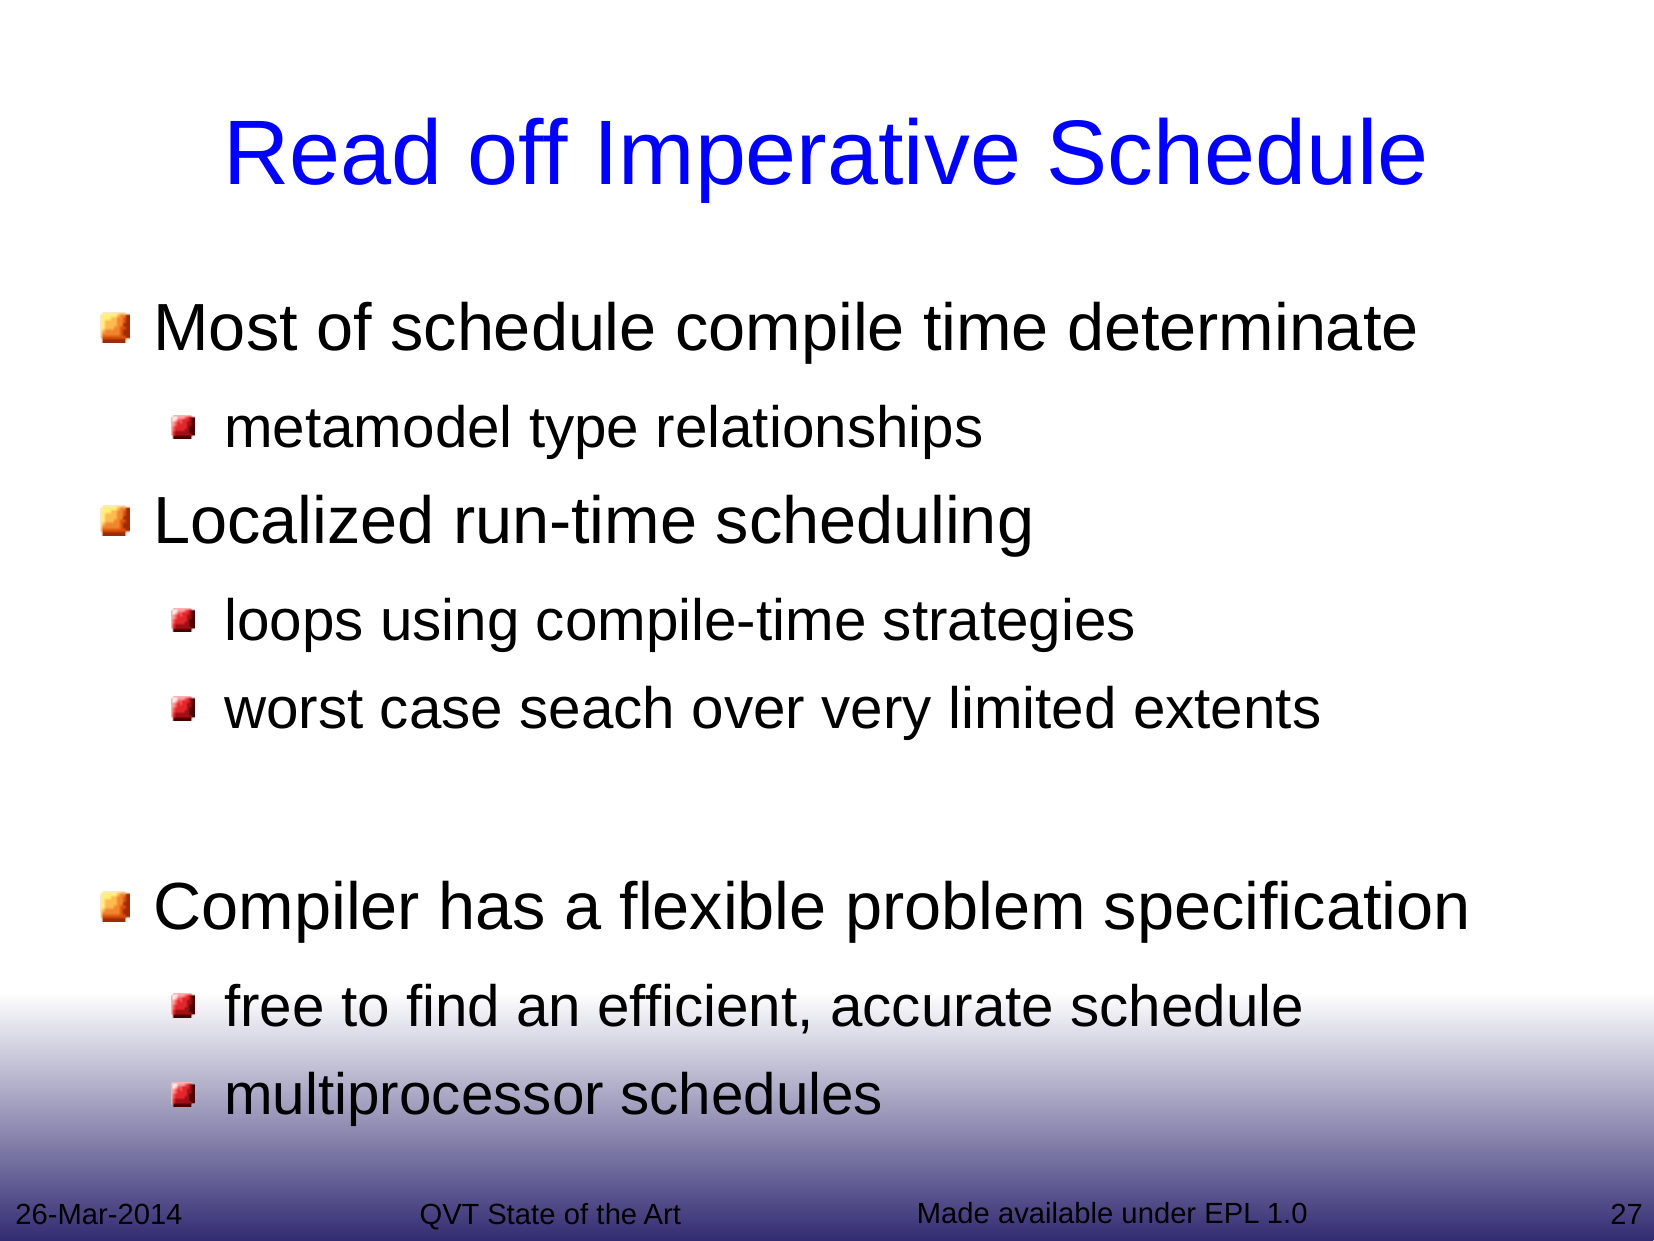

# Read off Imperative Schedule
Most of schedule compile time determinate
metamodel type relationships
Localized run-time scheduling
loops using compile-time strategies
worst case seach over very limited extents
Compiler has a flexible problem specification
free to find an efficient, accurate schedule
multiprocessor schedules
26-Mar-2014
QVT State of the Art
27